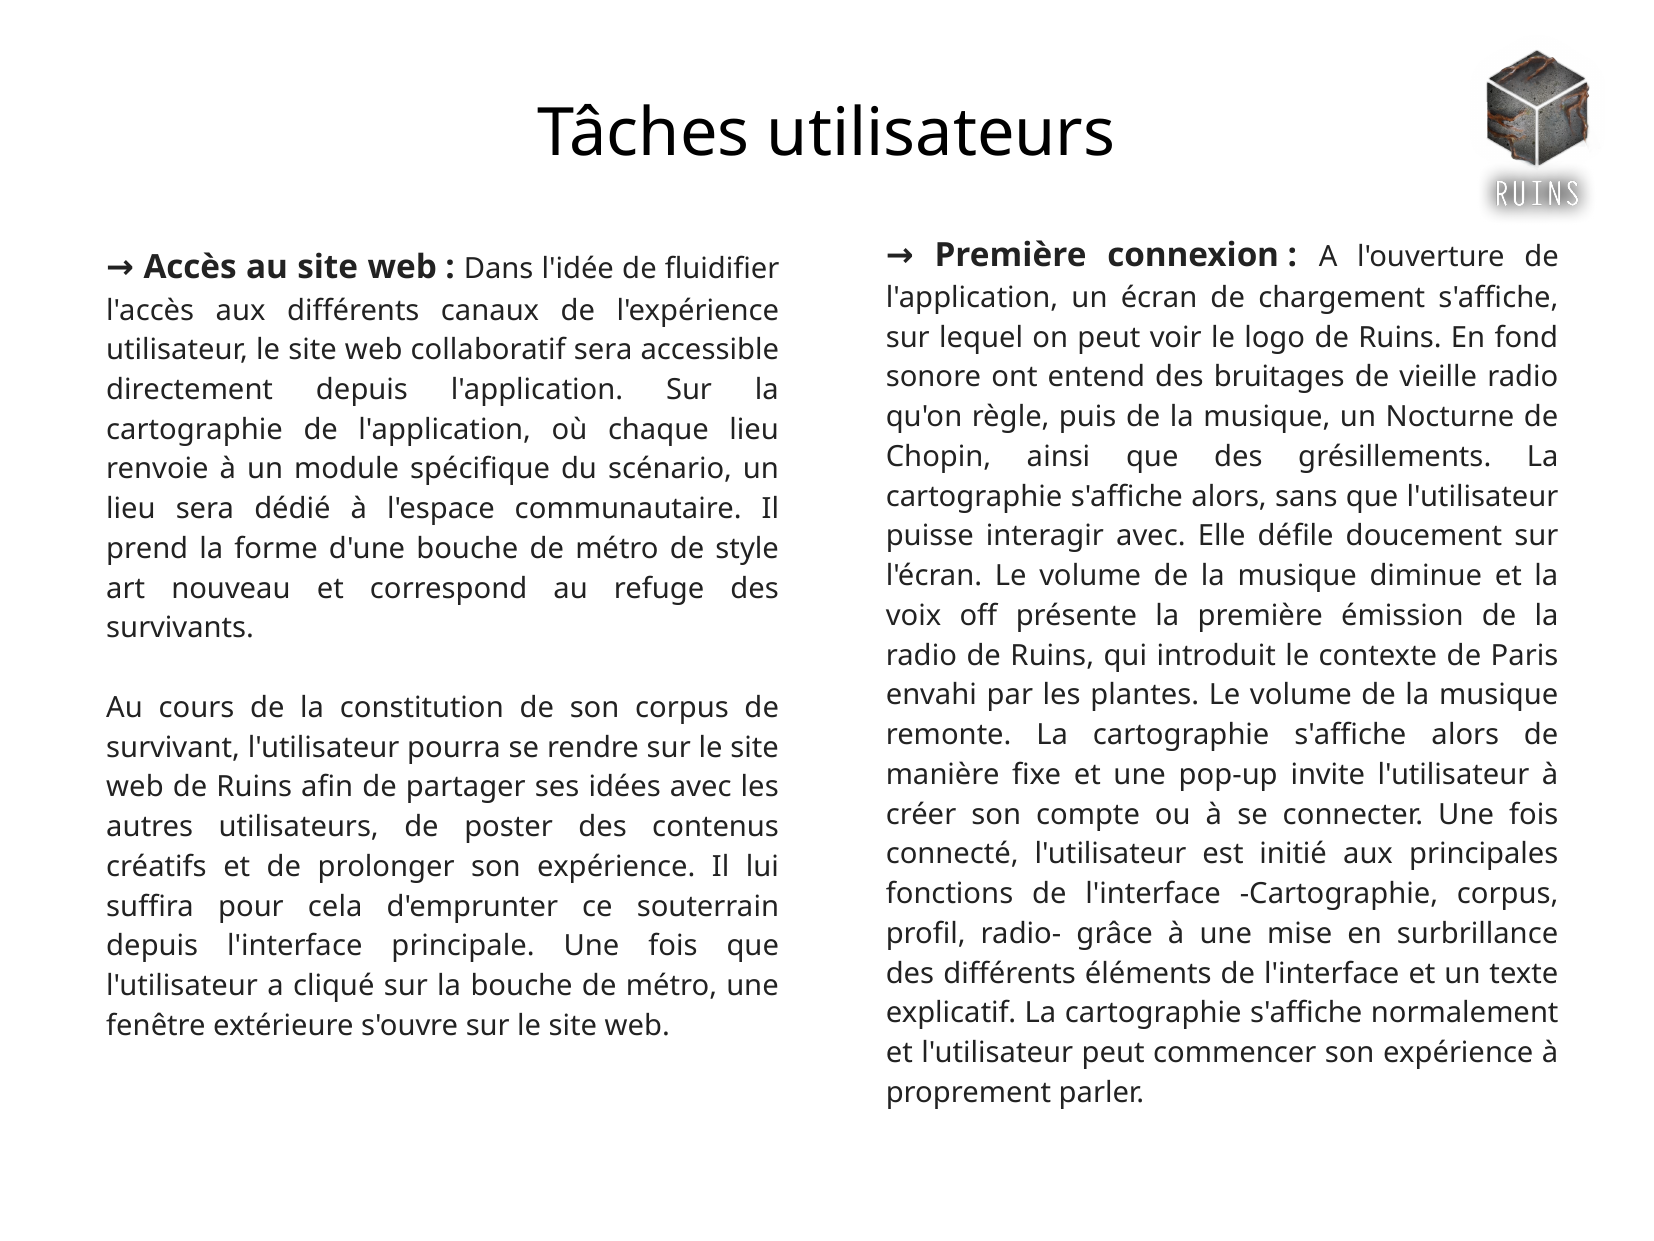

# Tâches utilisateurs
→ Première connexion : A l'ouverture de l'application, un écran de chargement s'affiche, sur lequel on peut voir le logo de Ruins. En fond sonore ont entend des bruitages de vieille radio qu'on règle, puis de la musique, un Nocturne de Chopin, ainsi que des grésillements. La cartographie s'affiche alors, sans que l'utilisateur puisse interagir avec. Elle défile doucement sur l'écran. Le volume de la musique diminue et la voix off présente la première émission de la radio de Ruins, qui introduit le contexte de Paris envahi par les plantes. Le volume de la musique remonte. La cartographie s'affiche alors de manière fixe et une pop-up invite l'utilisateur à créer son compte ou à se connecter. Une fois connecté, l'utilisateur est initié aux principales fonctions de l'interface -Cartographie, corpus, profil, radio- grâce à une mise en surbrillance des différents éléments de l'interface et un texte explicatif. La cartographie s'affiche normalement et l'utilisateur peut commencer son expérience à proprement parler.
→ Accès au site web : Dans l'idée de fluidifier l'accès aux différents canaux de l'expérience utilisateur, le site web collaboratif sera accessible directement depuis l'application. Sur la cartographie de l'application, où chaque lieu renvoie à un module spécifique du scénario, un lieu sera dédié à l'espace communautaire. Il prend la forme d'une bouche de métro de style art nouveau et correspond au refuge des survivants.
Au cours de la constitution de son corpus de survivant, l'utilisateur pourra se rendre sur le site web de Ruins afin de partager ses idées avec les autres utilisateurs, de poster des contenus créatifs et de prolonger son expérience. Il lui suffira pour cela d'emprunter ce souterrain depuis l'interface principale. Une fois que l'utilisateur a cliqué sur la bouche de métro, une fenêtre extérieure s'ouvre sur le site web.